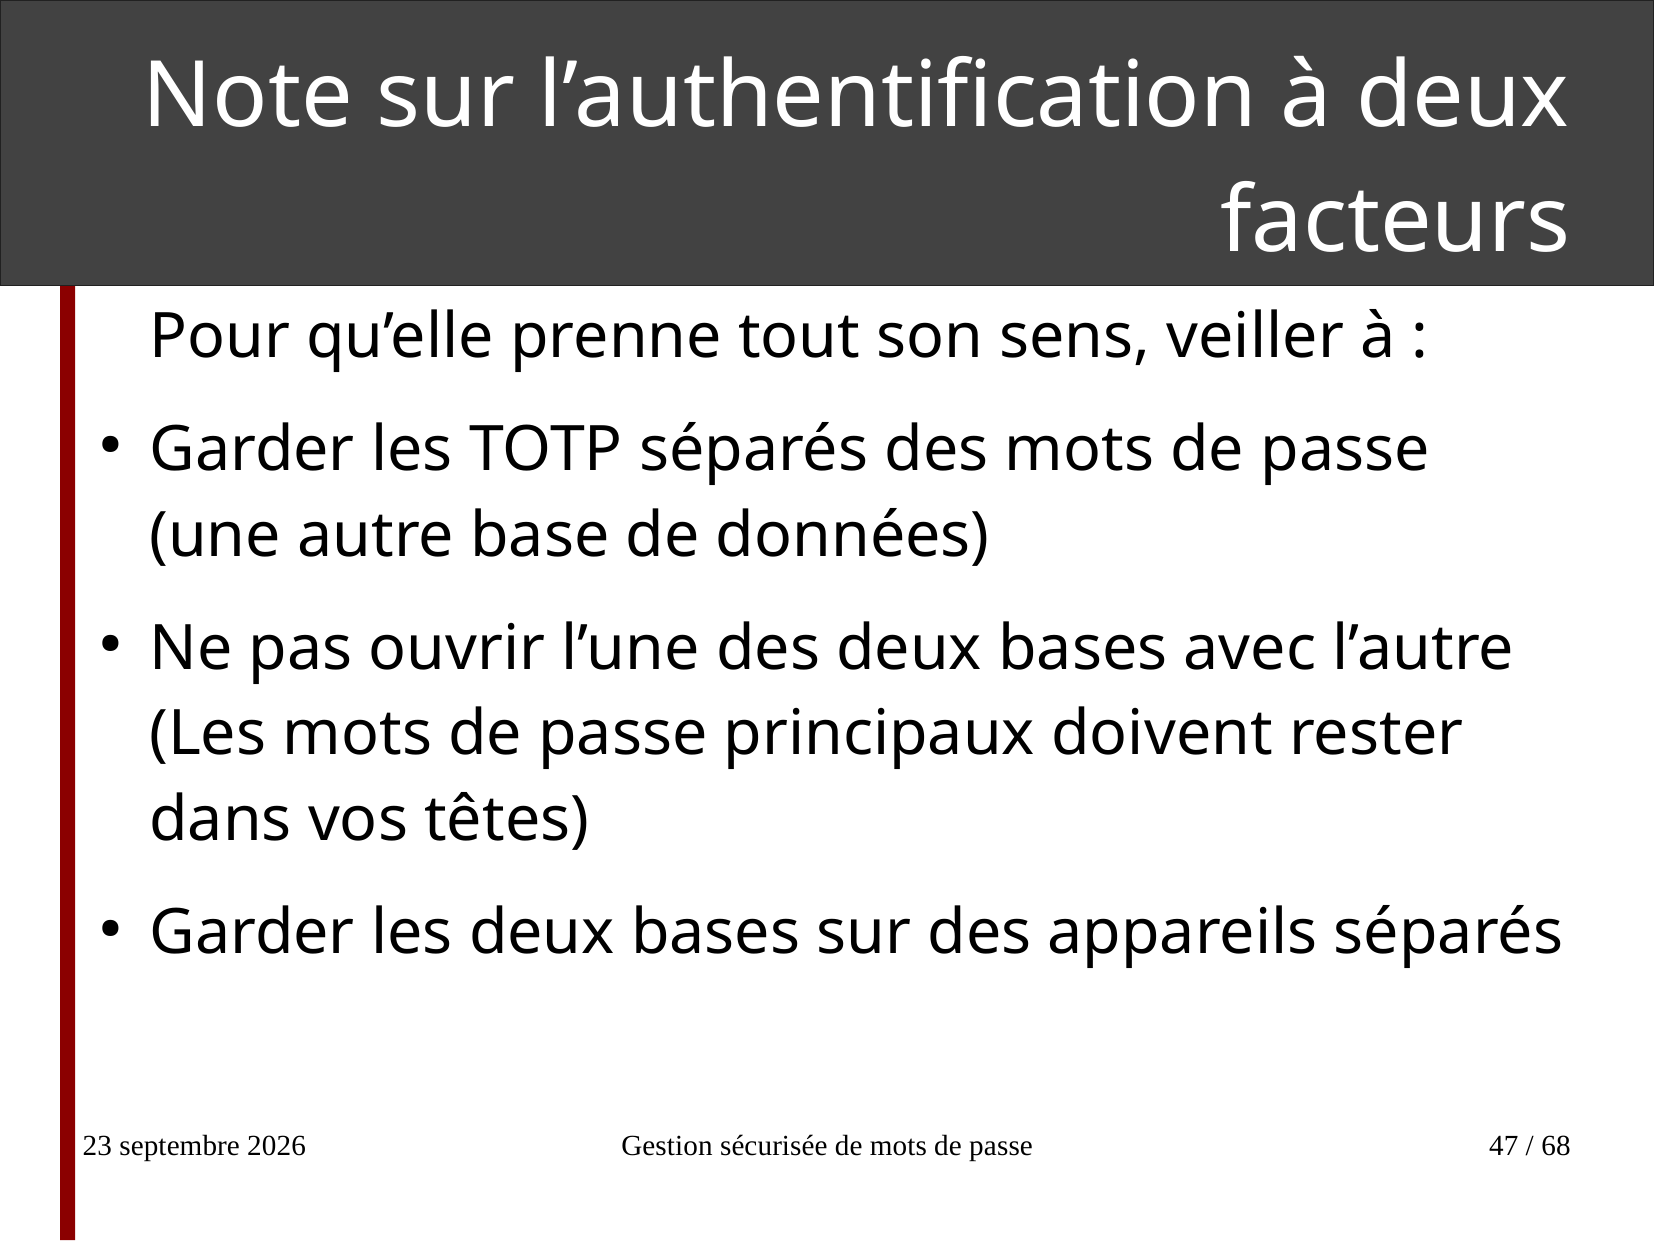

# Note sur l’authentification à deux facteurs
Pour qu’elle prenne tout son sens, veiller à :
Garder les TOTP séparés des mots de passe (une autre base de données)
Ne pas ouvrir l’une des deux bases avec l’autre (Les mots de passe principaux doivent rester dans vos têtes)
Garder les deux bases sur des appareils séparés
Gestion sécurisée de mots de passe
47